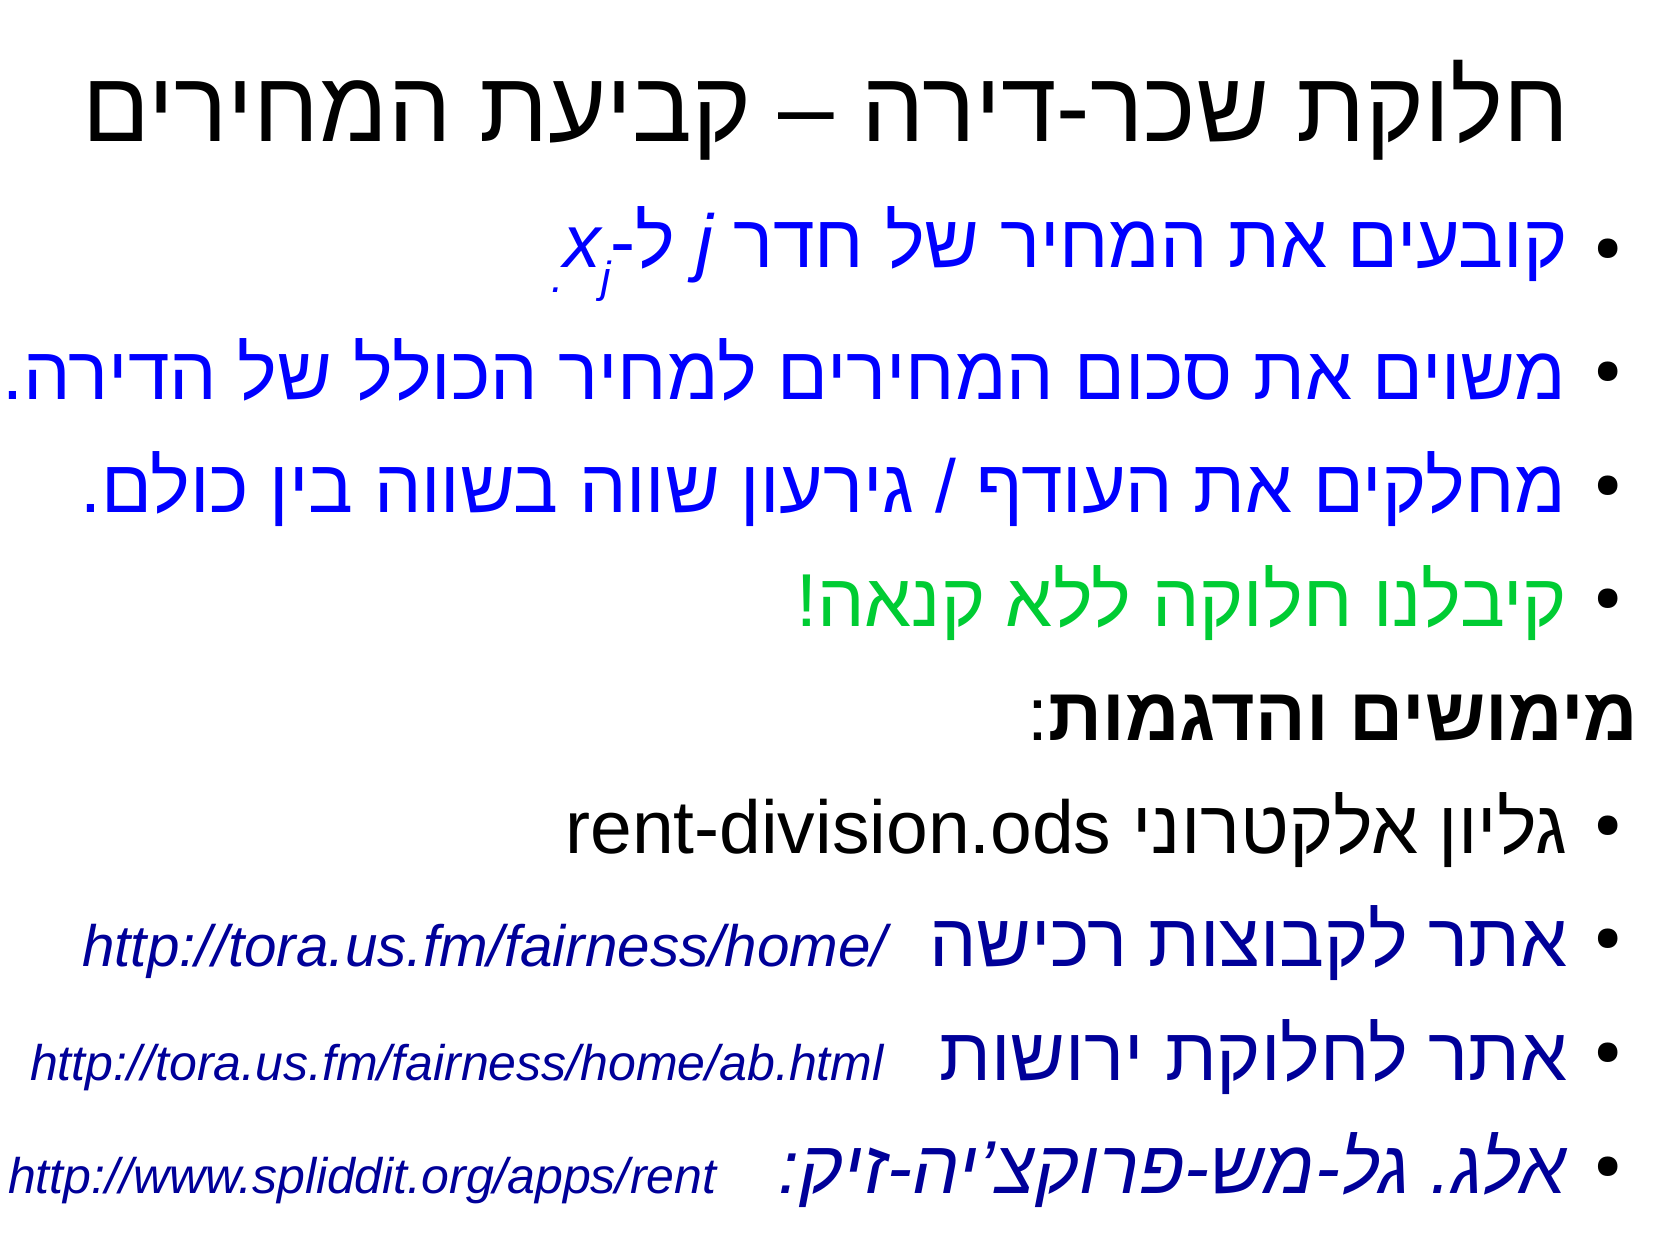

# חלוקת שכר-דירה – קביעת המחירים
קובעים את המחיר של חדר j ל-xj.
משוים את סכום המחירים למחיר הכולל של הדירה.
מחלקים את העודף / גירעון שווה בשווה בין כולם.
קיבלנו חלוקה ללא קנאה!
מימושים והדגמות:
גליון אלקטרוני rent-division.ods
אתר לקבוצות רכישה http://tora.us.fm/fairness/home/
אתר לחלוקת ירושות http://tora.us.fm/fairness/home/ab.html
אלג. גל-מש-פרוקצ’יה-זיק: http://www.spliddit.org/apps/rent